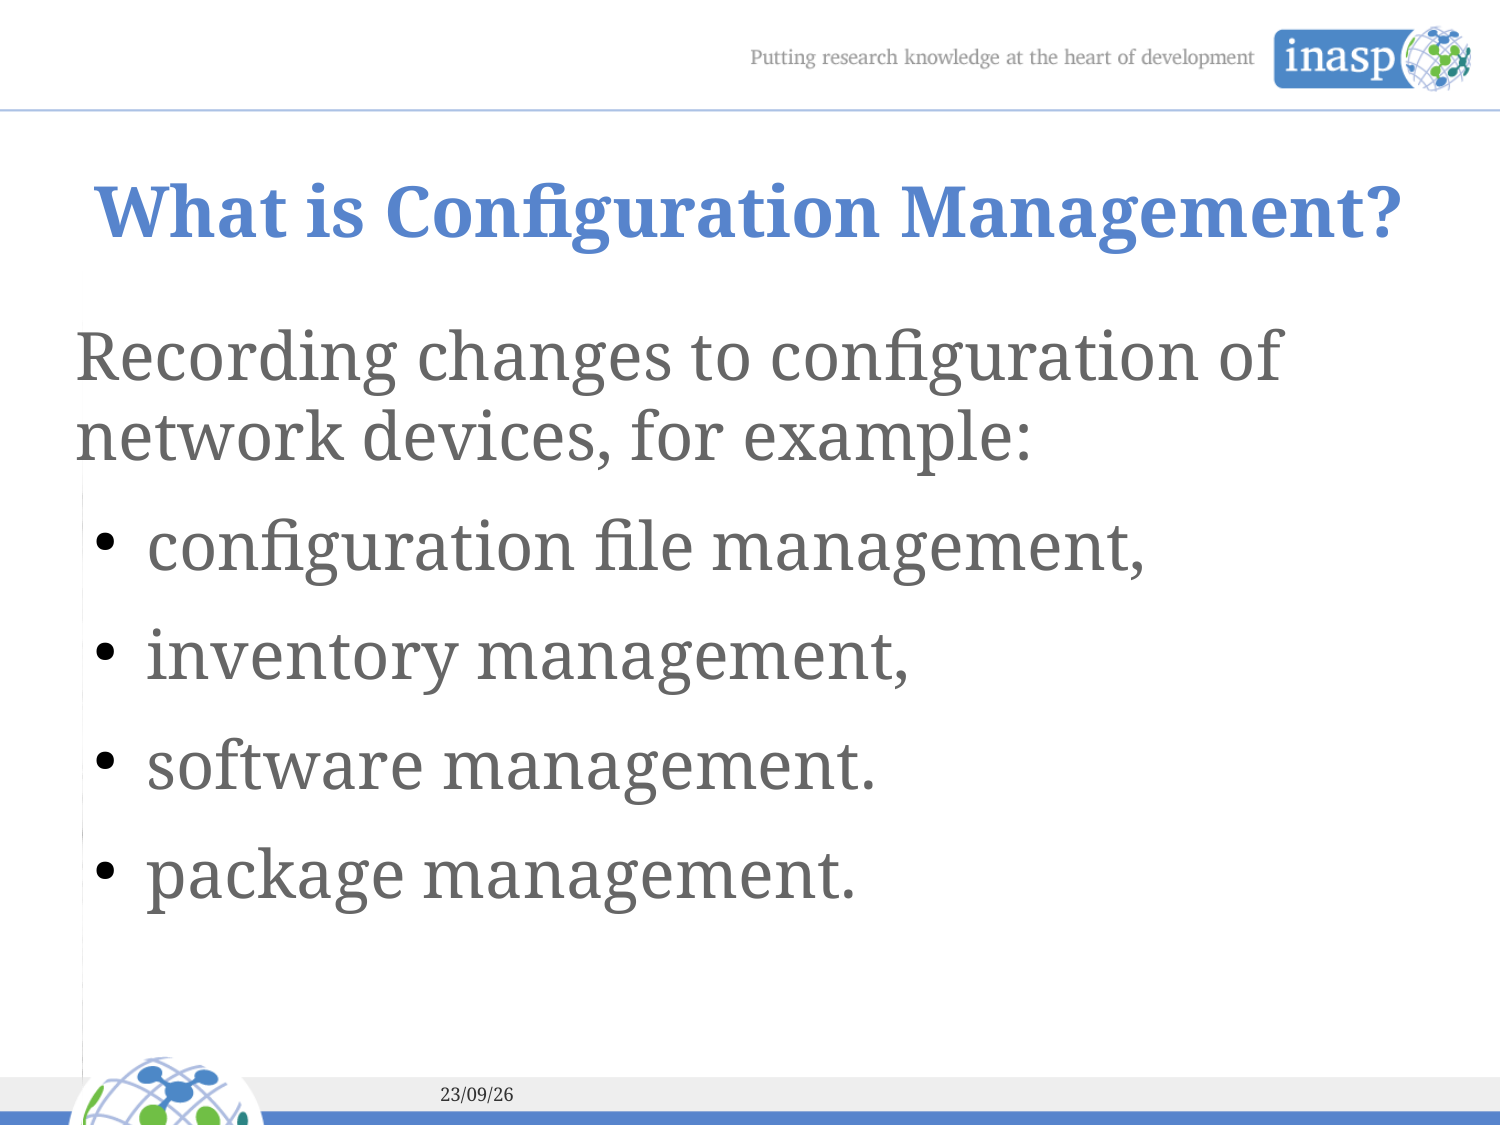

# What is Configuration Management?
Recording changes to configuration of network devices, for example:
configuration file management,
inventory management,
software management.
package management.